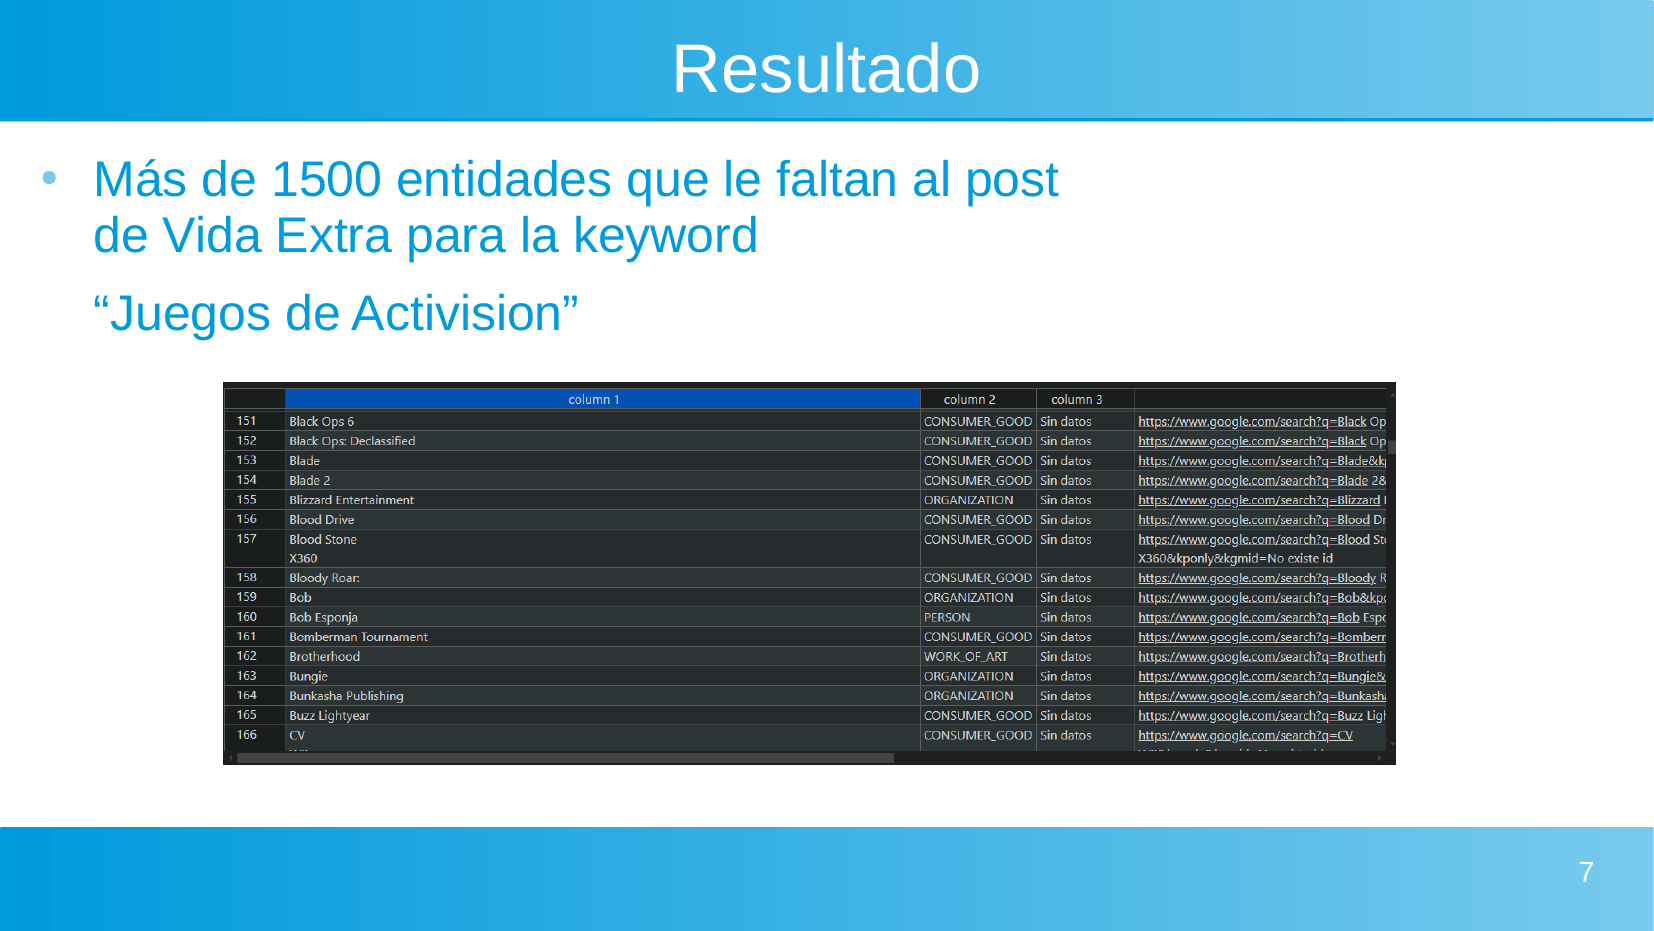

# Resultado
Más de 1500 entidades que le faltan al post de Vida Extra para la keyword
“Juegos de Activision”
7